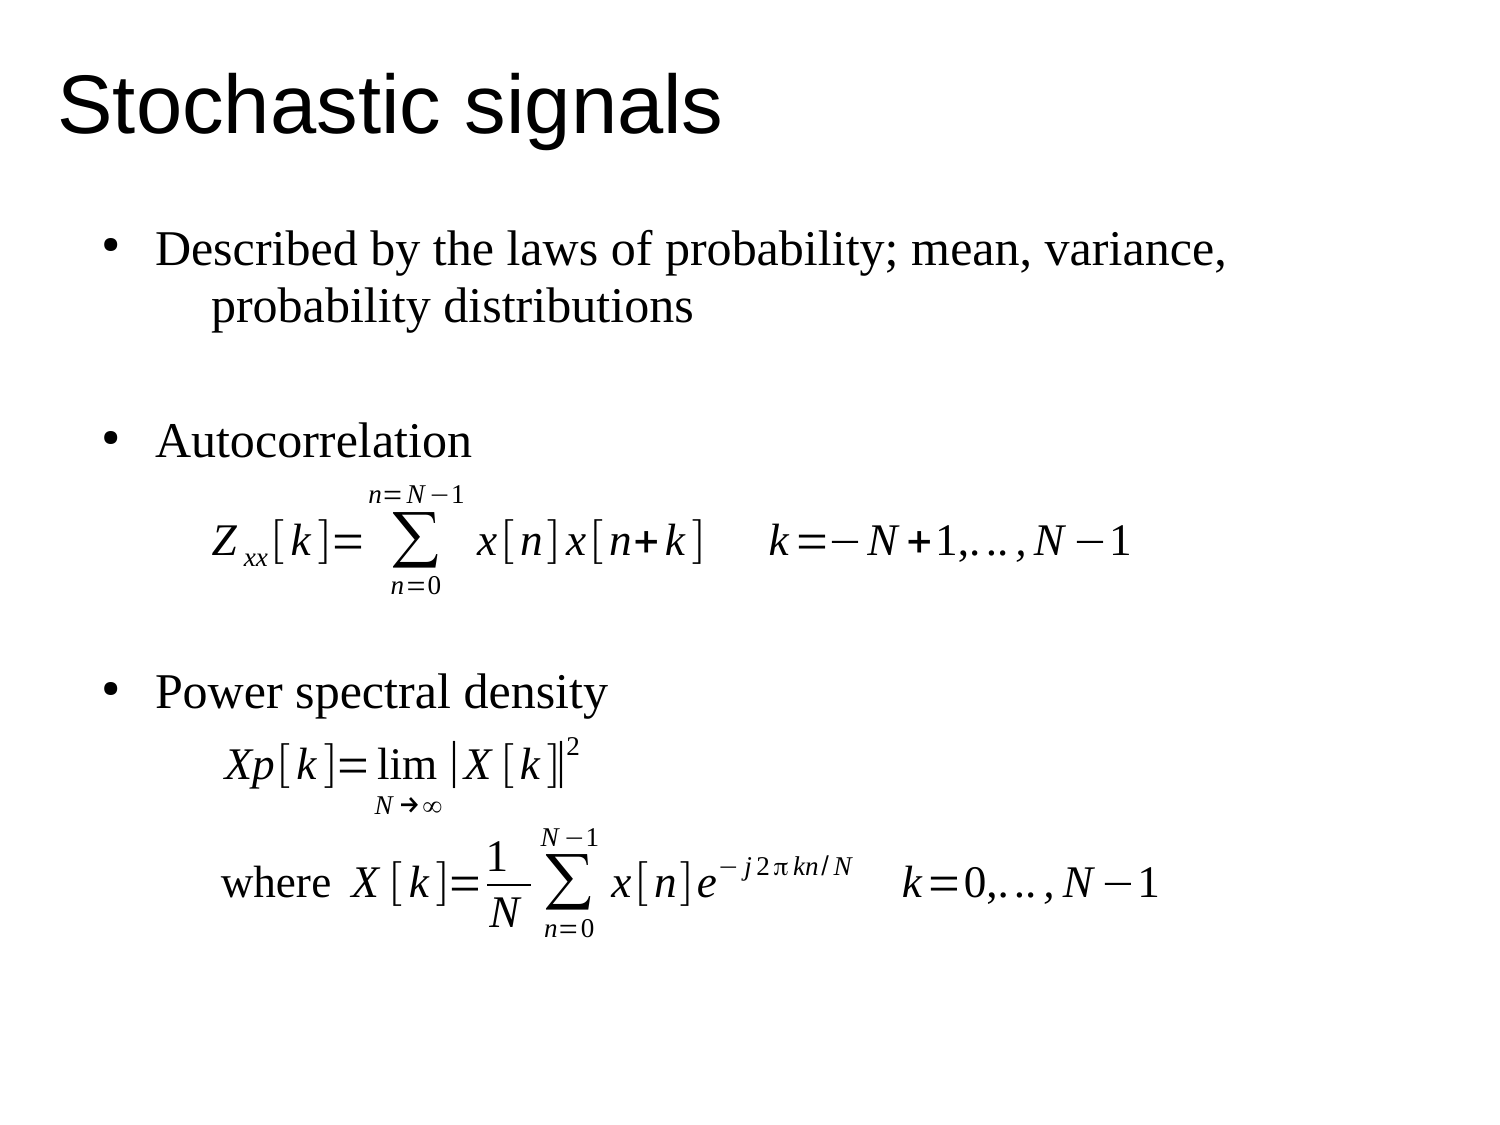

Stochastic signals
# Described by the laws of probability; mean, variance, probability distributions
Autocorrelation
Power spectral density